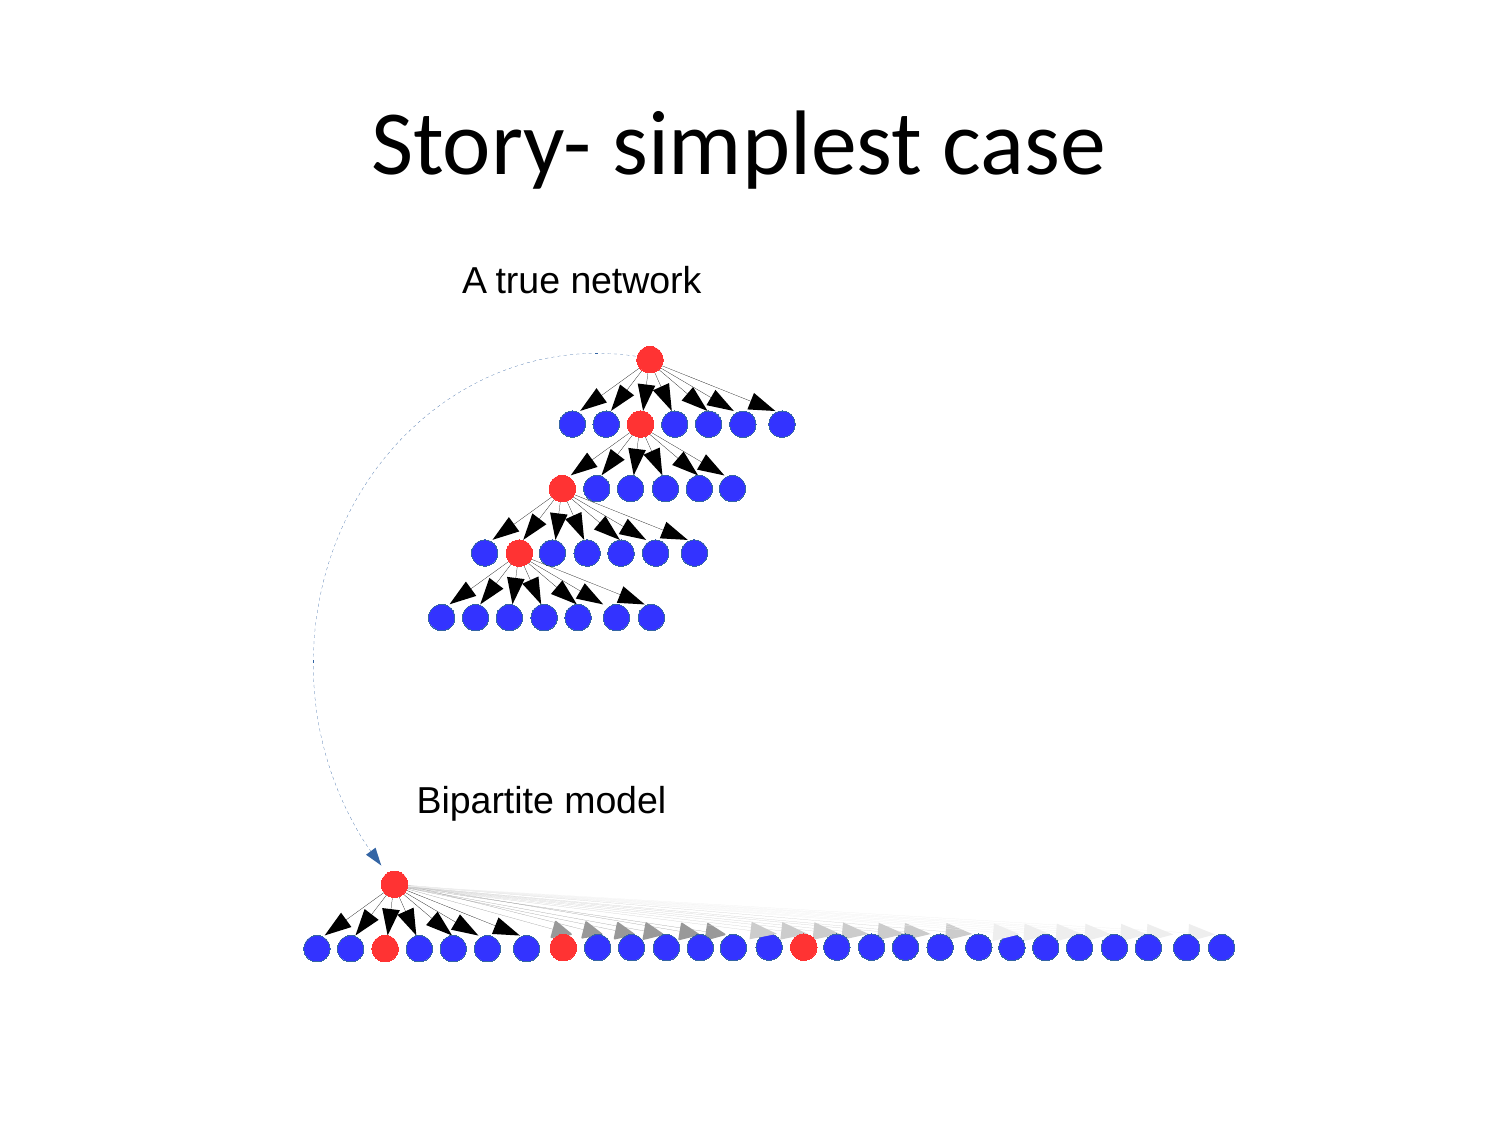

# Story- simplest case
A true network
Bipartite model